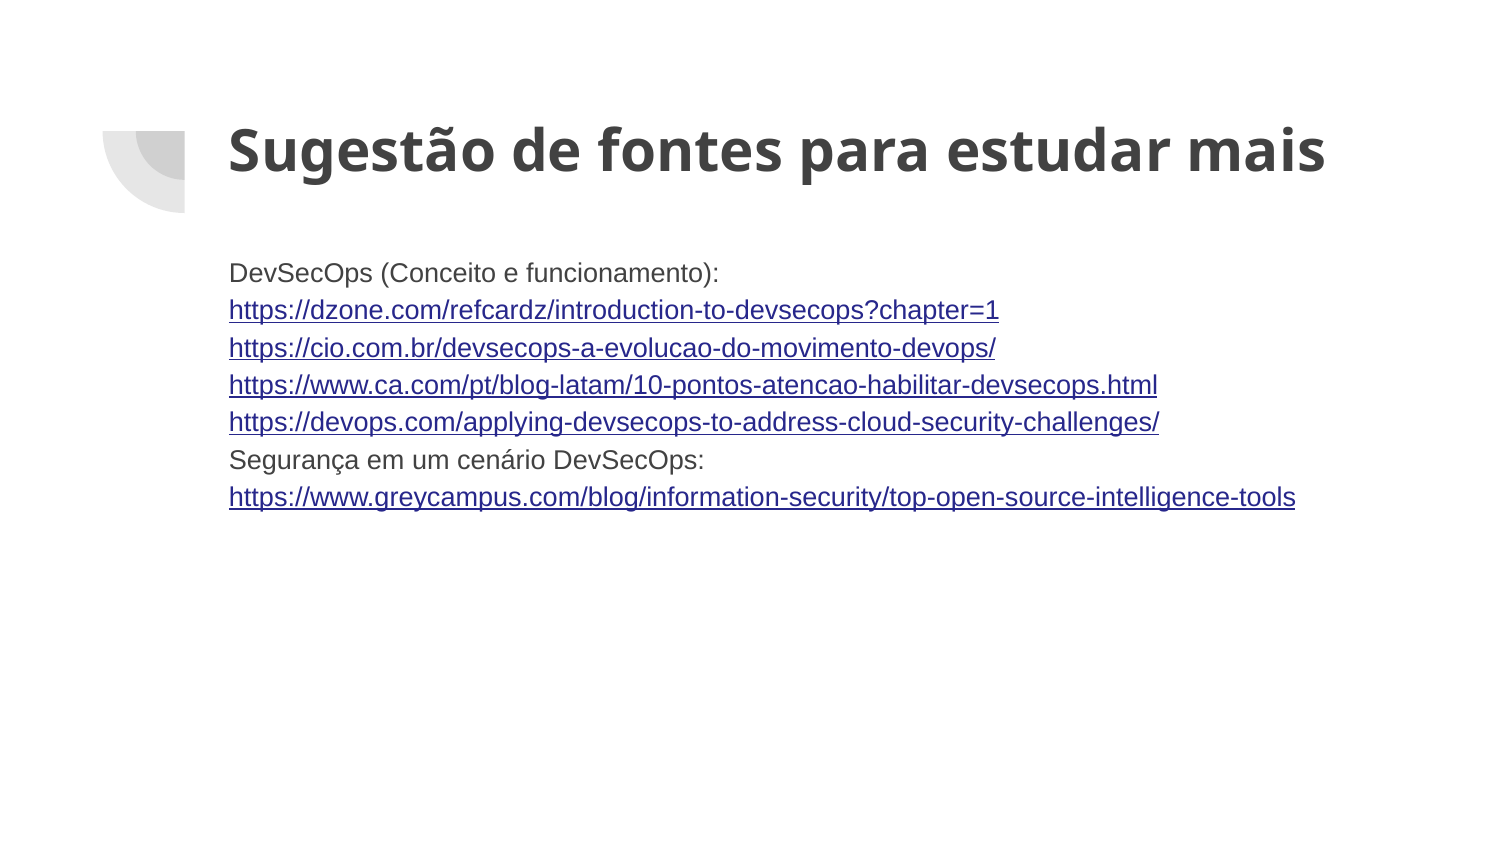

# Sugestão de fontes para estudar mais
DevSecOps (Conceito e funcionamento):
https://dzone.com/refcardz/introduction-to-devsecops?chapter=1
https://cio.com.br/devsecops-a-evolucao-do-movimento-devops/
https://www.ca.com/pt/blog-latam/10-pontos-atencao-habilitar-devsecops.html
https://devops.com/applying-devsecops-to-address-cloud-security-challenges/
Segurança em um cenário DevSecOps:
https://www.greycampus.com/blog/information-security/top-open-source-intelligence-tools